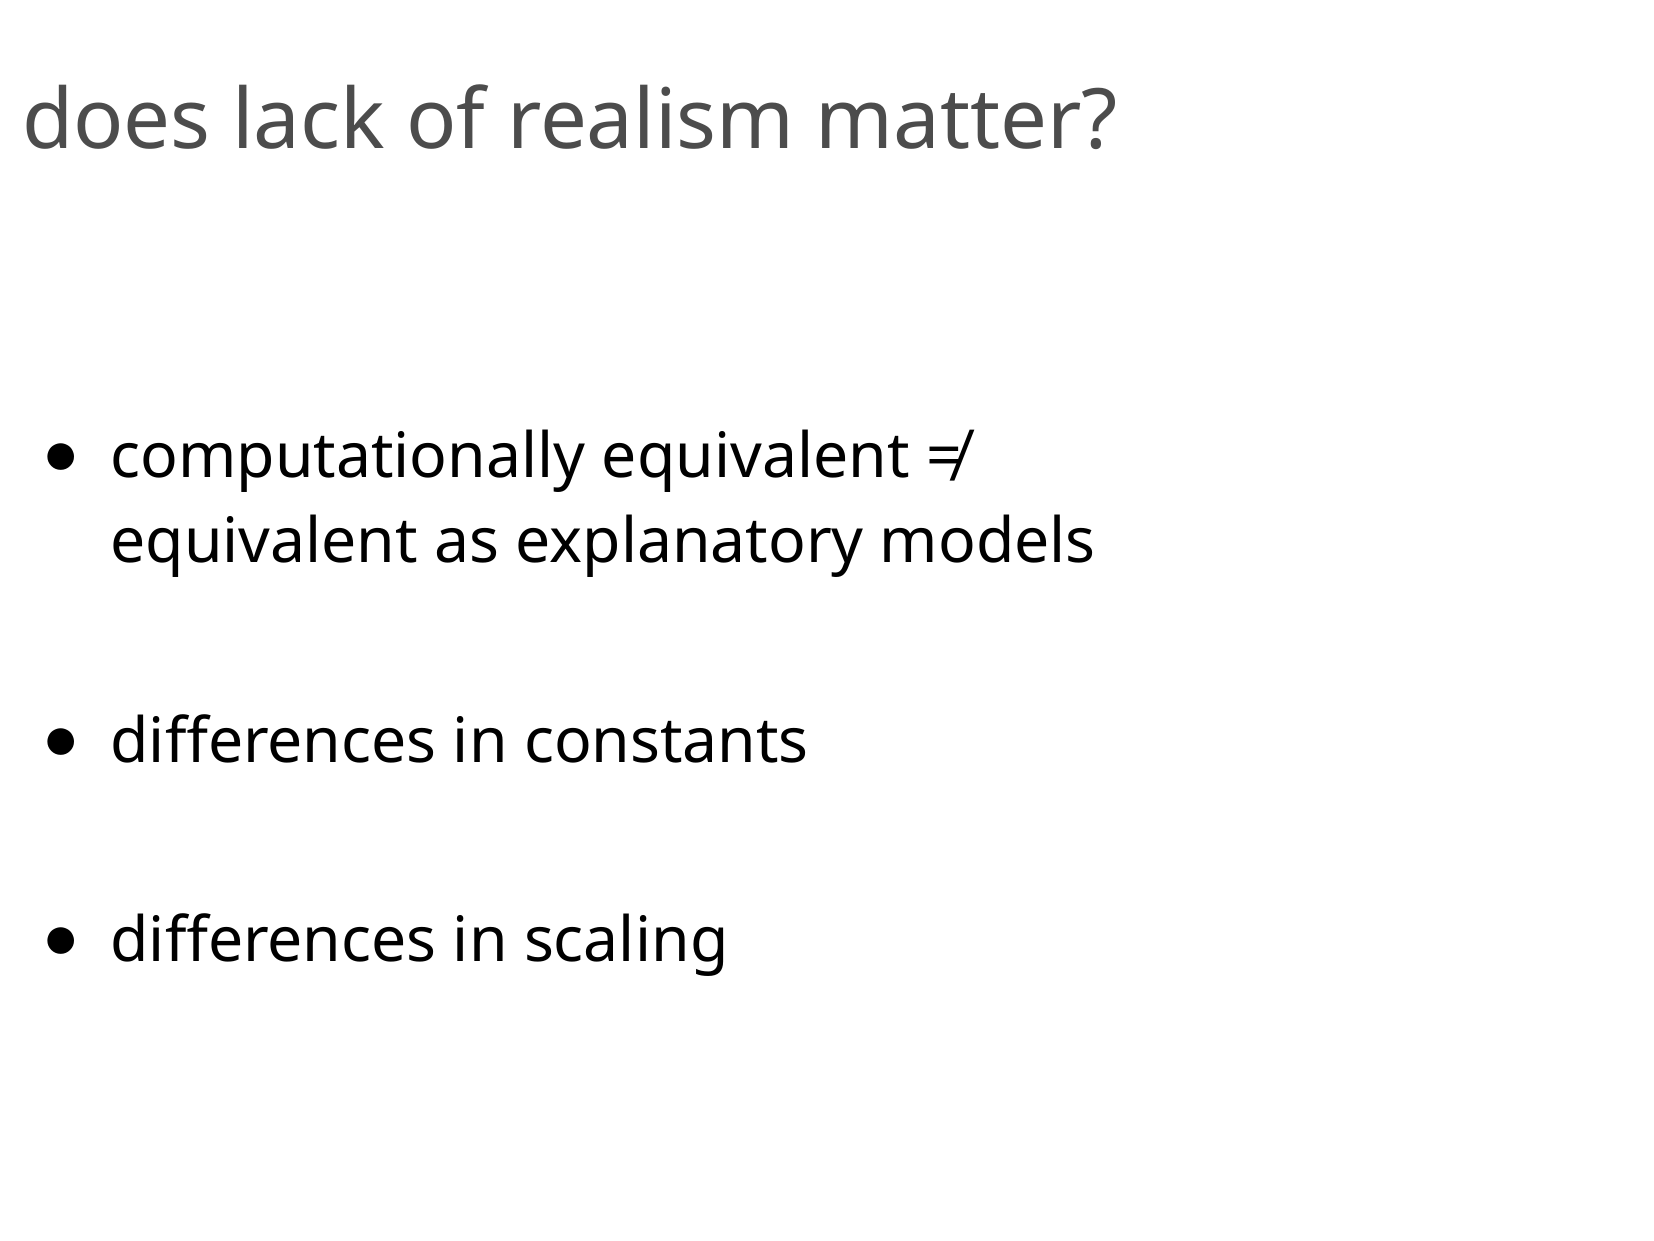

# does lack of realism matter?
computationally equivalent ≠
equivalent as explanatory models
differences in constants
differences in scaling